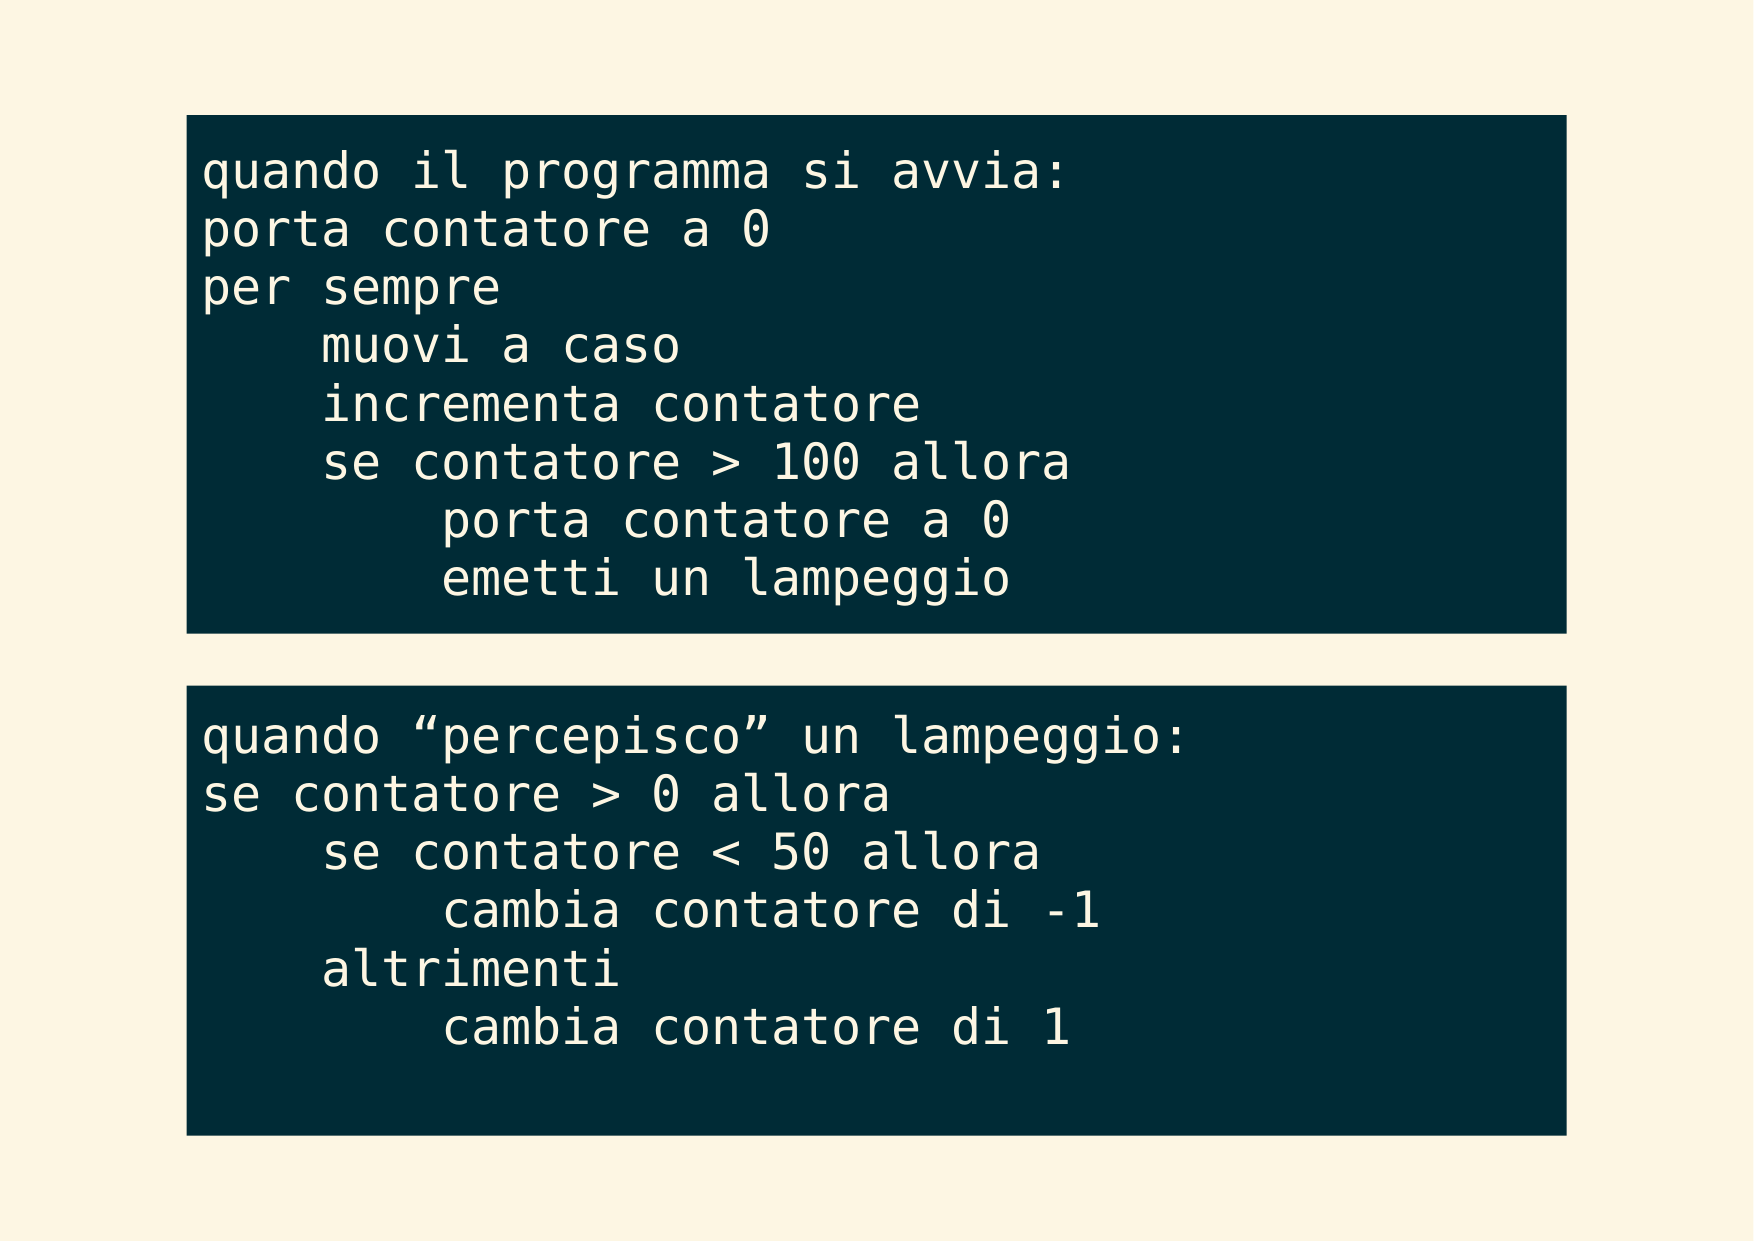

quando il programma si avvia:
porta contatore a 0
per sempre
 muovi a caso
 incrementa contatore
 se contatore > 100 allora
 porta contatore a 0
 emetti un lampeggio
quando “percepisco” un lampeggio:
se contatore > 0 allora
 se contatore < 50 allora
 cambia contatore di -1
 altrimenti
 cambia contatore di 1